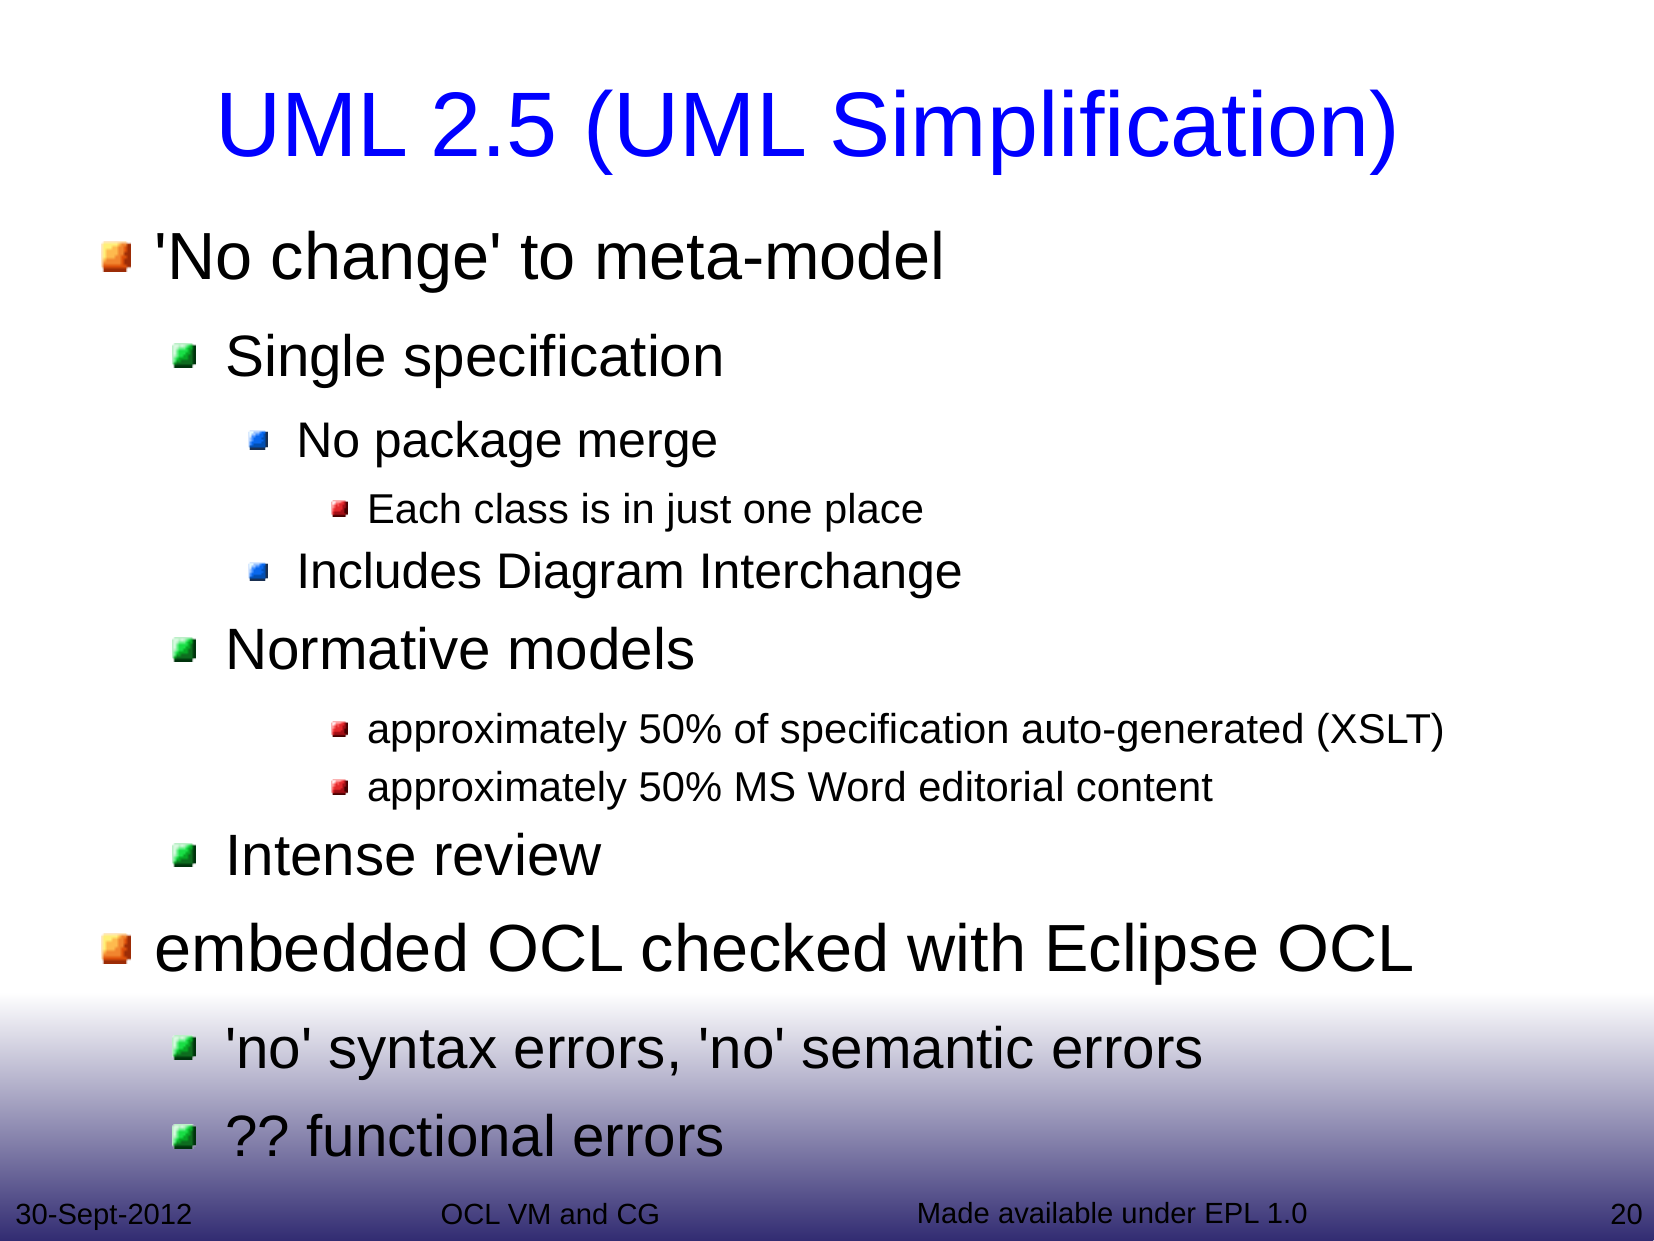

# UML 2.5 (UML Simplification)
'No change' to meta-model
Single specification
No package merge
Each class is in just one place
Includes Diagram Interchange
Normative models
approximately 50% of specification auto-generated (XSLT)
approximately 50% MS Word editorial content
Intense review
embedded OCL checked with Eclipse OCL
'no' syntax errors, 'no' semantic errors
?? functional errors
30-Sept-2012
OCL VM and CG
20